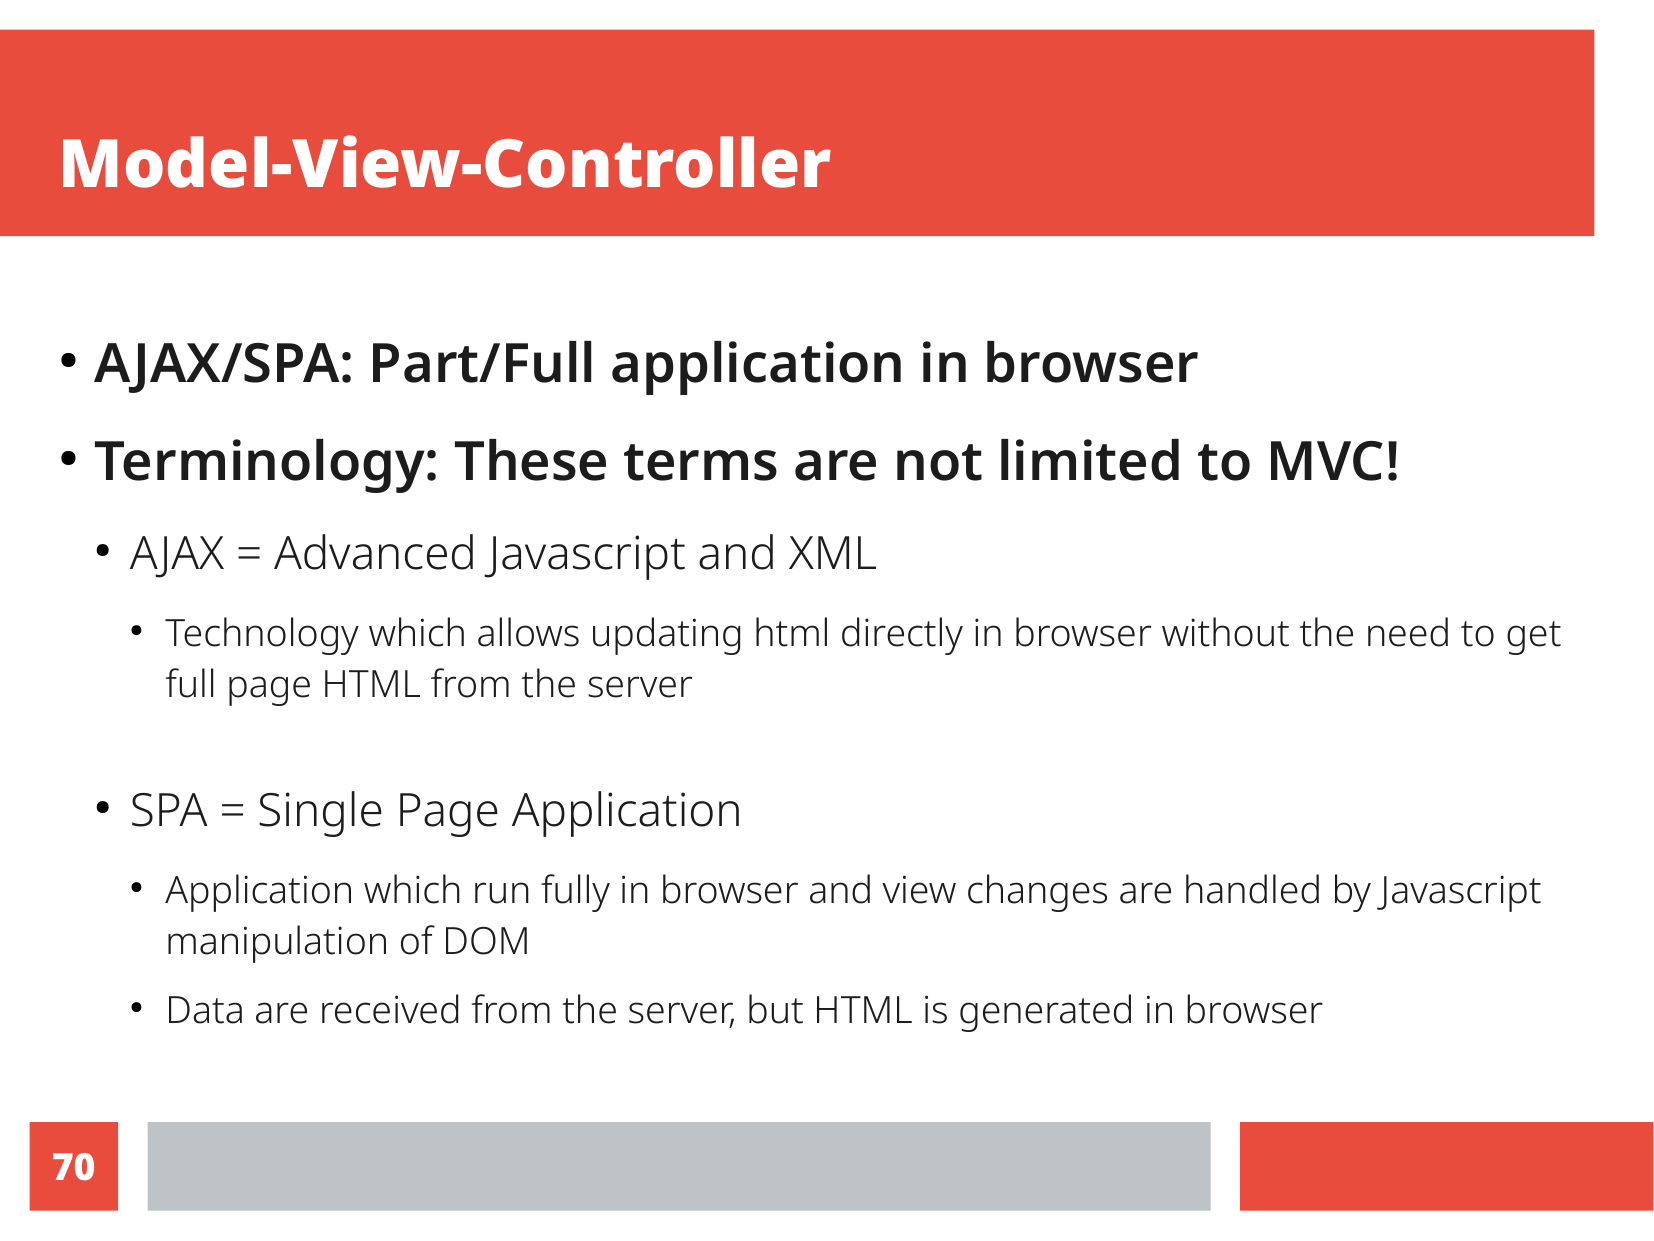

# Model-View-Controller
AJAX/SPA: Part/Full application in browser
Terminology: These terms are not limited to MVC!
AJAX = Advanced Javascript and XML
Technology which allows updating html directly in browser without the need to get full page HTML from the server
SPA = Single Page Application
Application which run fully in browser and view changes are handled by Javascript manipulation of DOM
Data are received from the server, but HTML is generated in browser
70